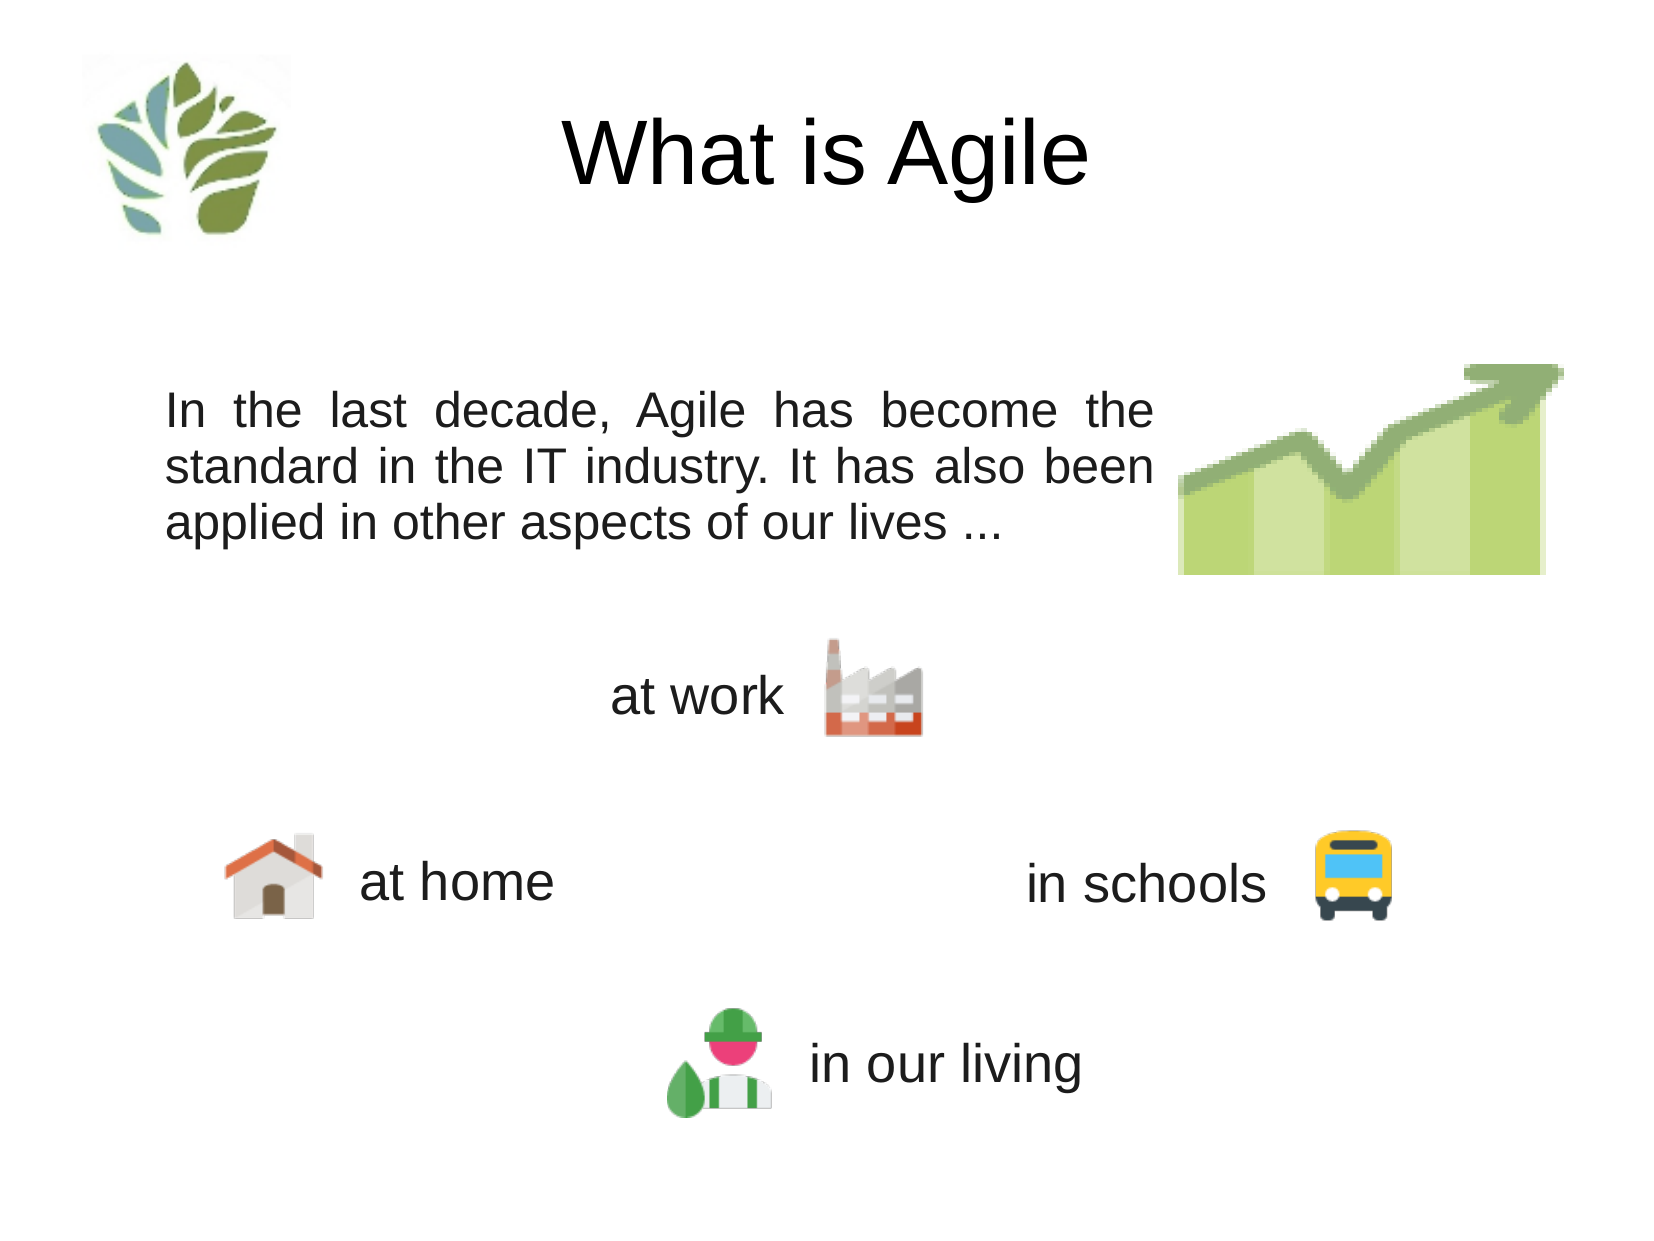

# What is Agile
In the last decade, Agile has become the standard in the IT industry. It has also been applied in other aspects of our lives ...
at work
in schools
at home
in our living